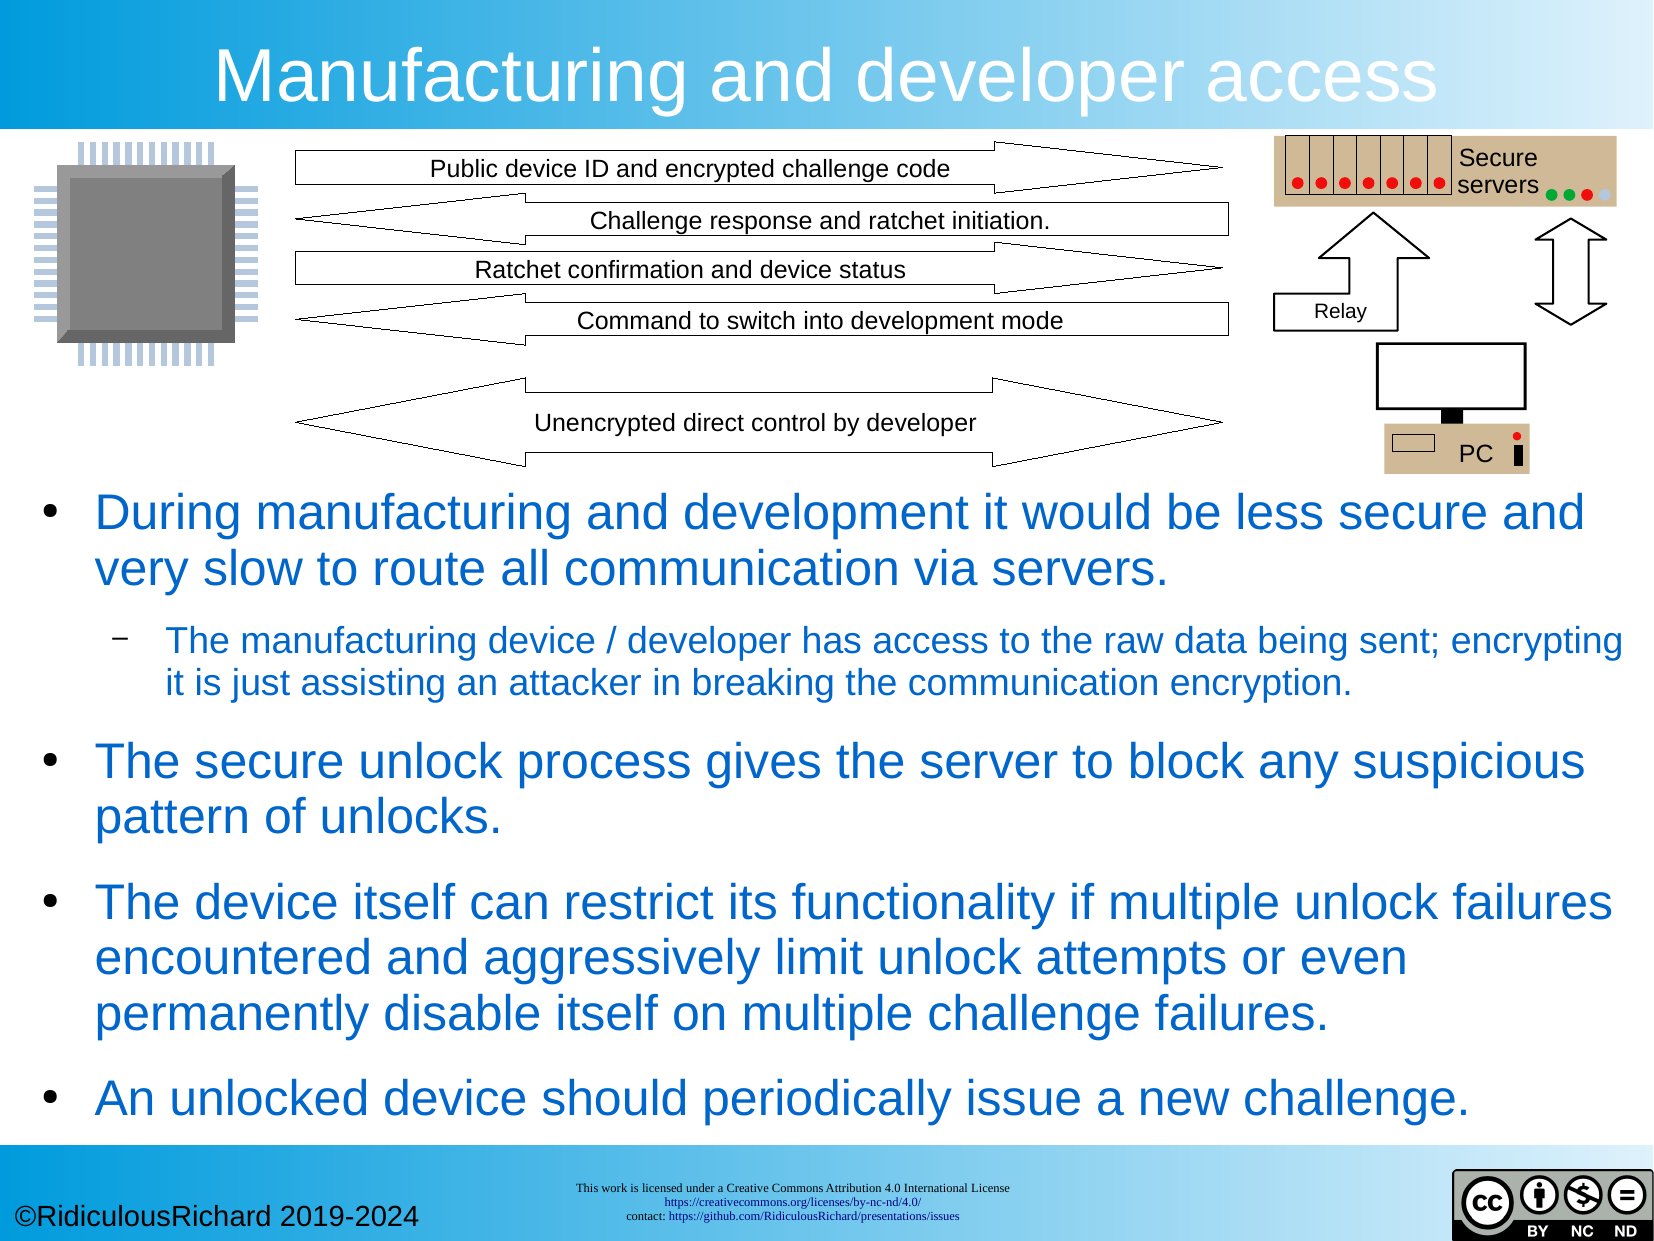

# Manufacturing and developer access
Secure servers
Public device ID and encrypted challenge code
Challenge response and ratchet initiation.
Ratchet confirmation and device status
Relay
Command to switch into development mode
PC
Unencrypted direct control by developer
During manufacturing and development it would be less secure and very slow to route all communication via servers.
The manufacturing device / developer has access to the raw data being sent; encrypting it is just assisting an attacker in breaking the communication encryption.
The secure unlock process gives the server to block any suspicious pattern of unlocks.
The device itself can restrict its functionality if multiple unlock failures encountered and aggressively limit unlock attempts or even permanently disable itself on multiple challenge failures.
An unlocked device should periodically issue a new challenge.